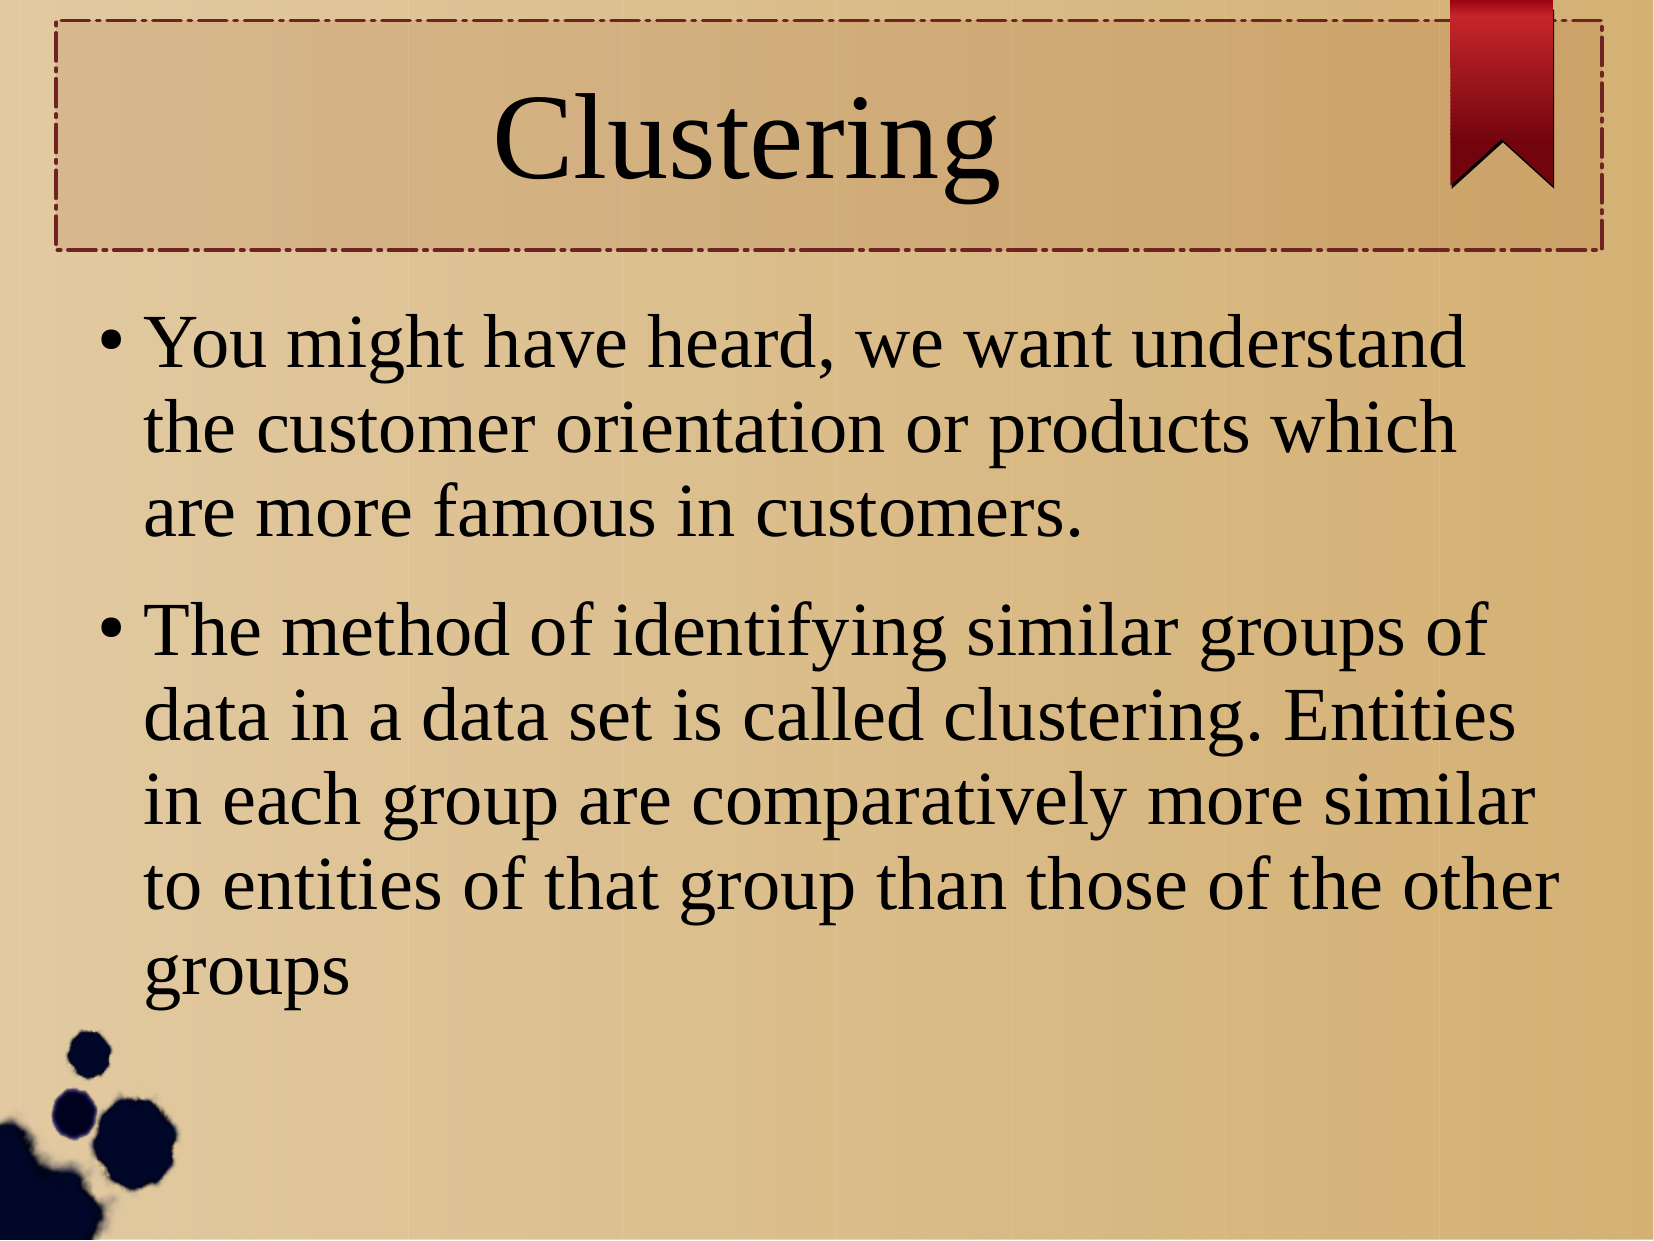

# Clustering
You might have heard, we want understand the customer orientation or products which are more famous in customers.
The method of identifying similar groups of data in a data set is called clustering. Entities in each group are comparatively more similar to entities of that group than those of the other groups